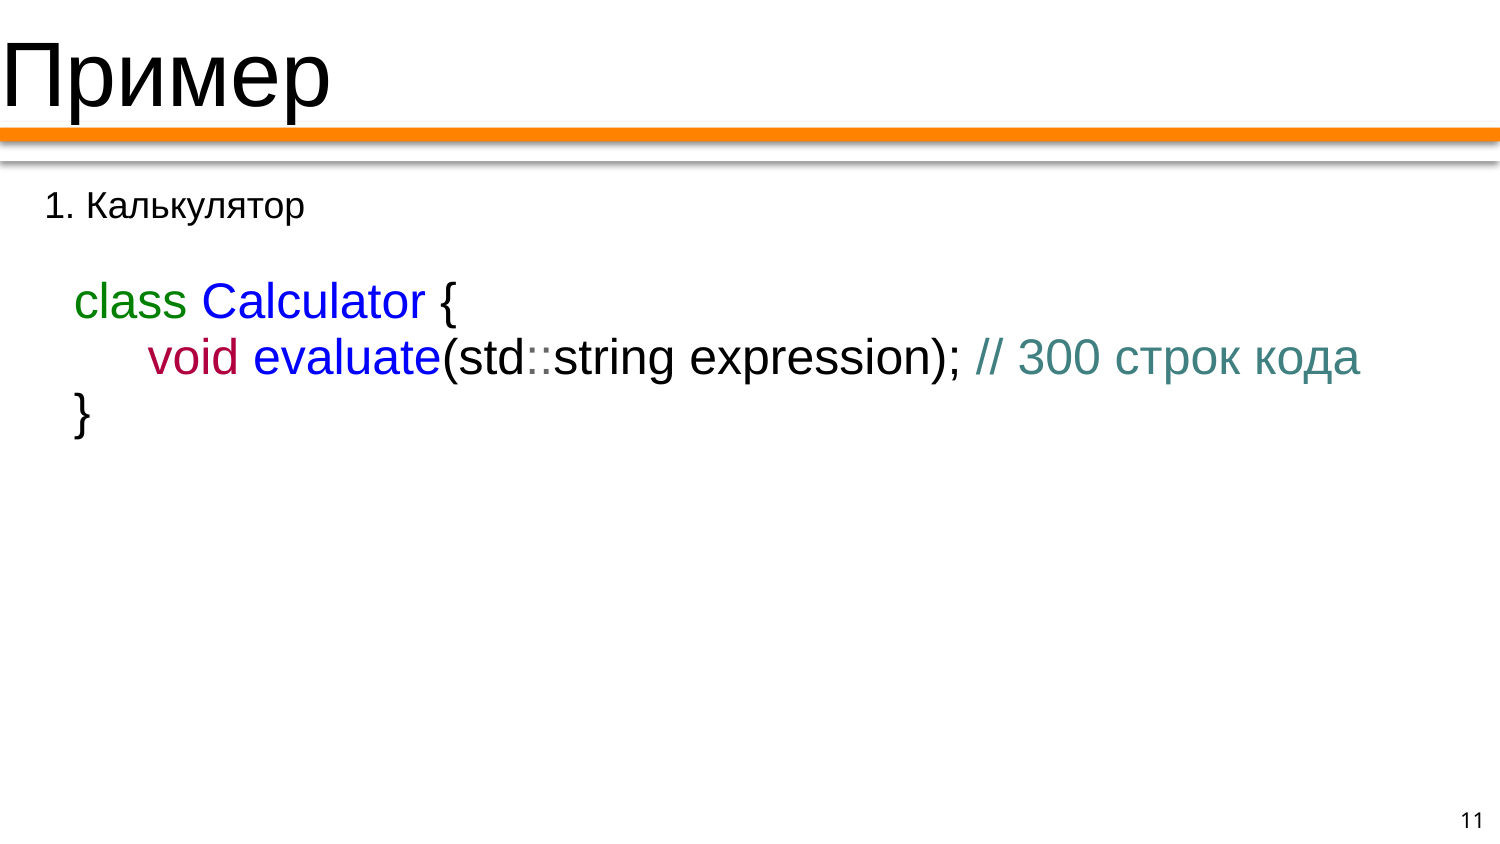

# Пример
1. Калькулятор
class Calculator {
	void evaluate(std::string expression); // 300 строк кода
}